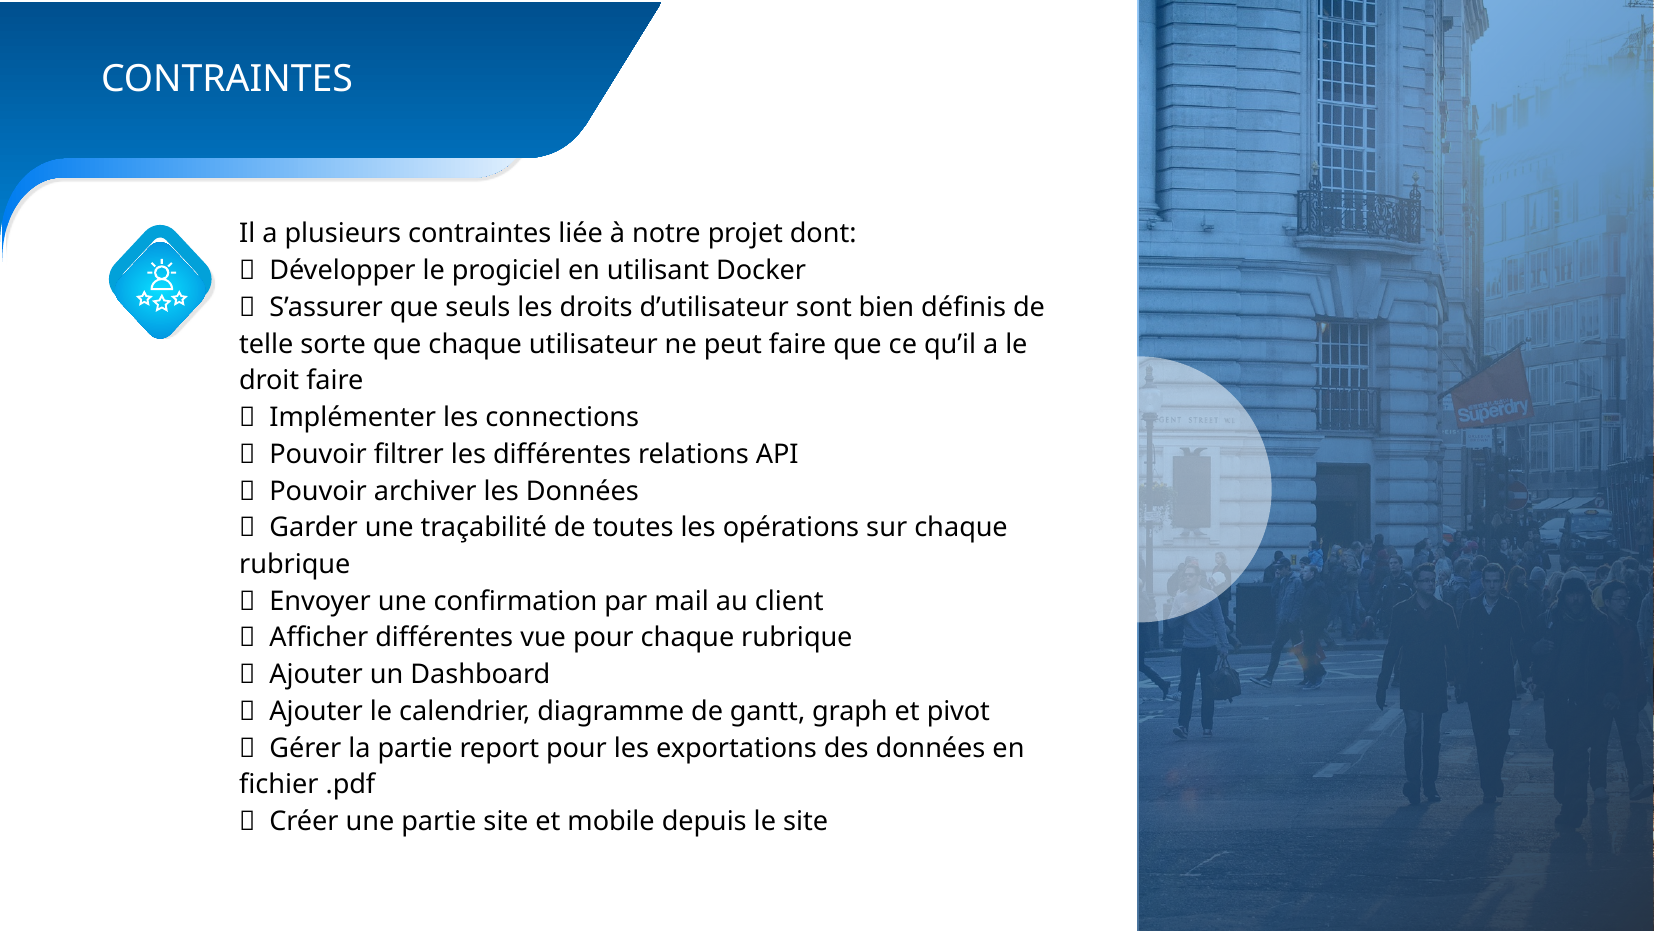

CONTRAINTES
Il a plusieurs contraintes liée à notre projet dont:
 Développer le progiciel en utilisant Docker
 S’assurer que seuls les droits d’utilisateur sont bien définis de
telle sorte que chaque utilisateur ne peut faire que ce qu’il a le
droit faire
 Implémenter les connections
 Pouvoir filtrer les différentes relations API
 Pouvoir archiver les Données
 Garder une traçabilité de toutes les opérations sur chaque
rubrique
 Envoyer une confirmation par mail au client
 Afficher différentes vue pour chaque rubrique
 Ajouter un Dashboard
 Ajouter le calendrier, diagramme de gantt, graph et pivot
 Gérer la partie report pour les exportations des données en
fichier .pdf
 Créer une partie site et mobile depuis le site